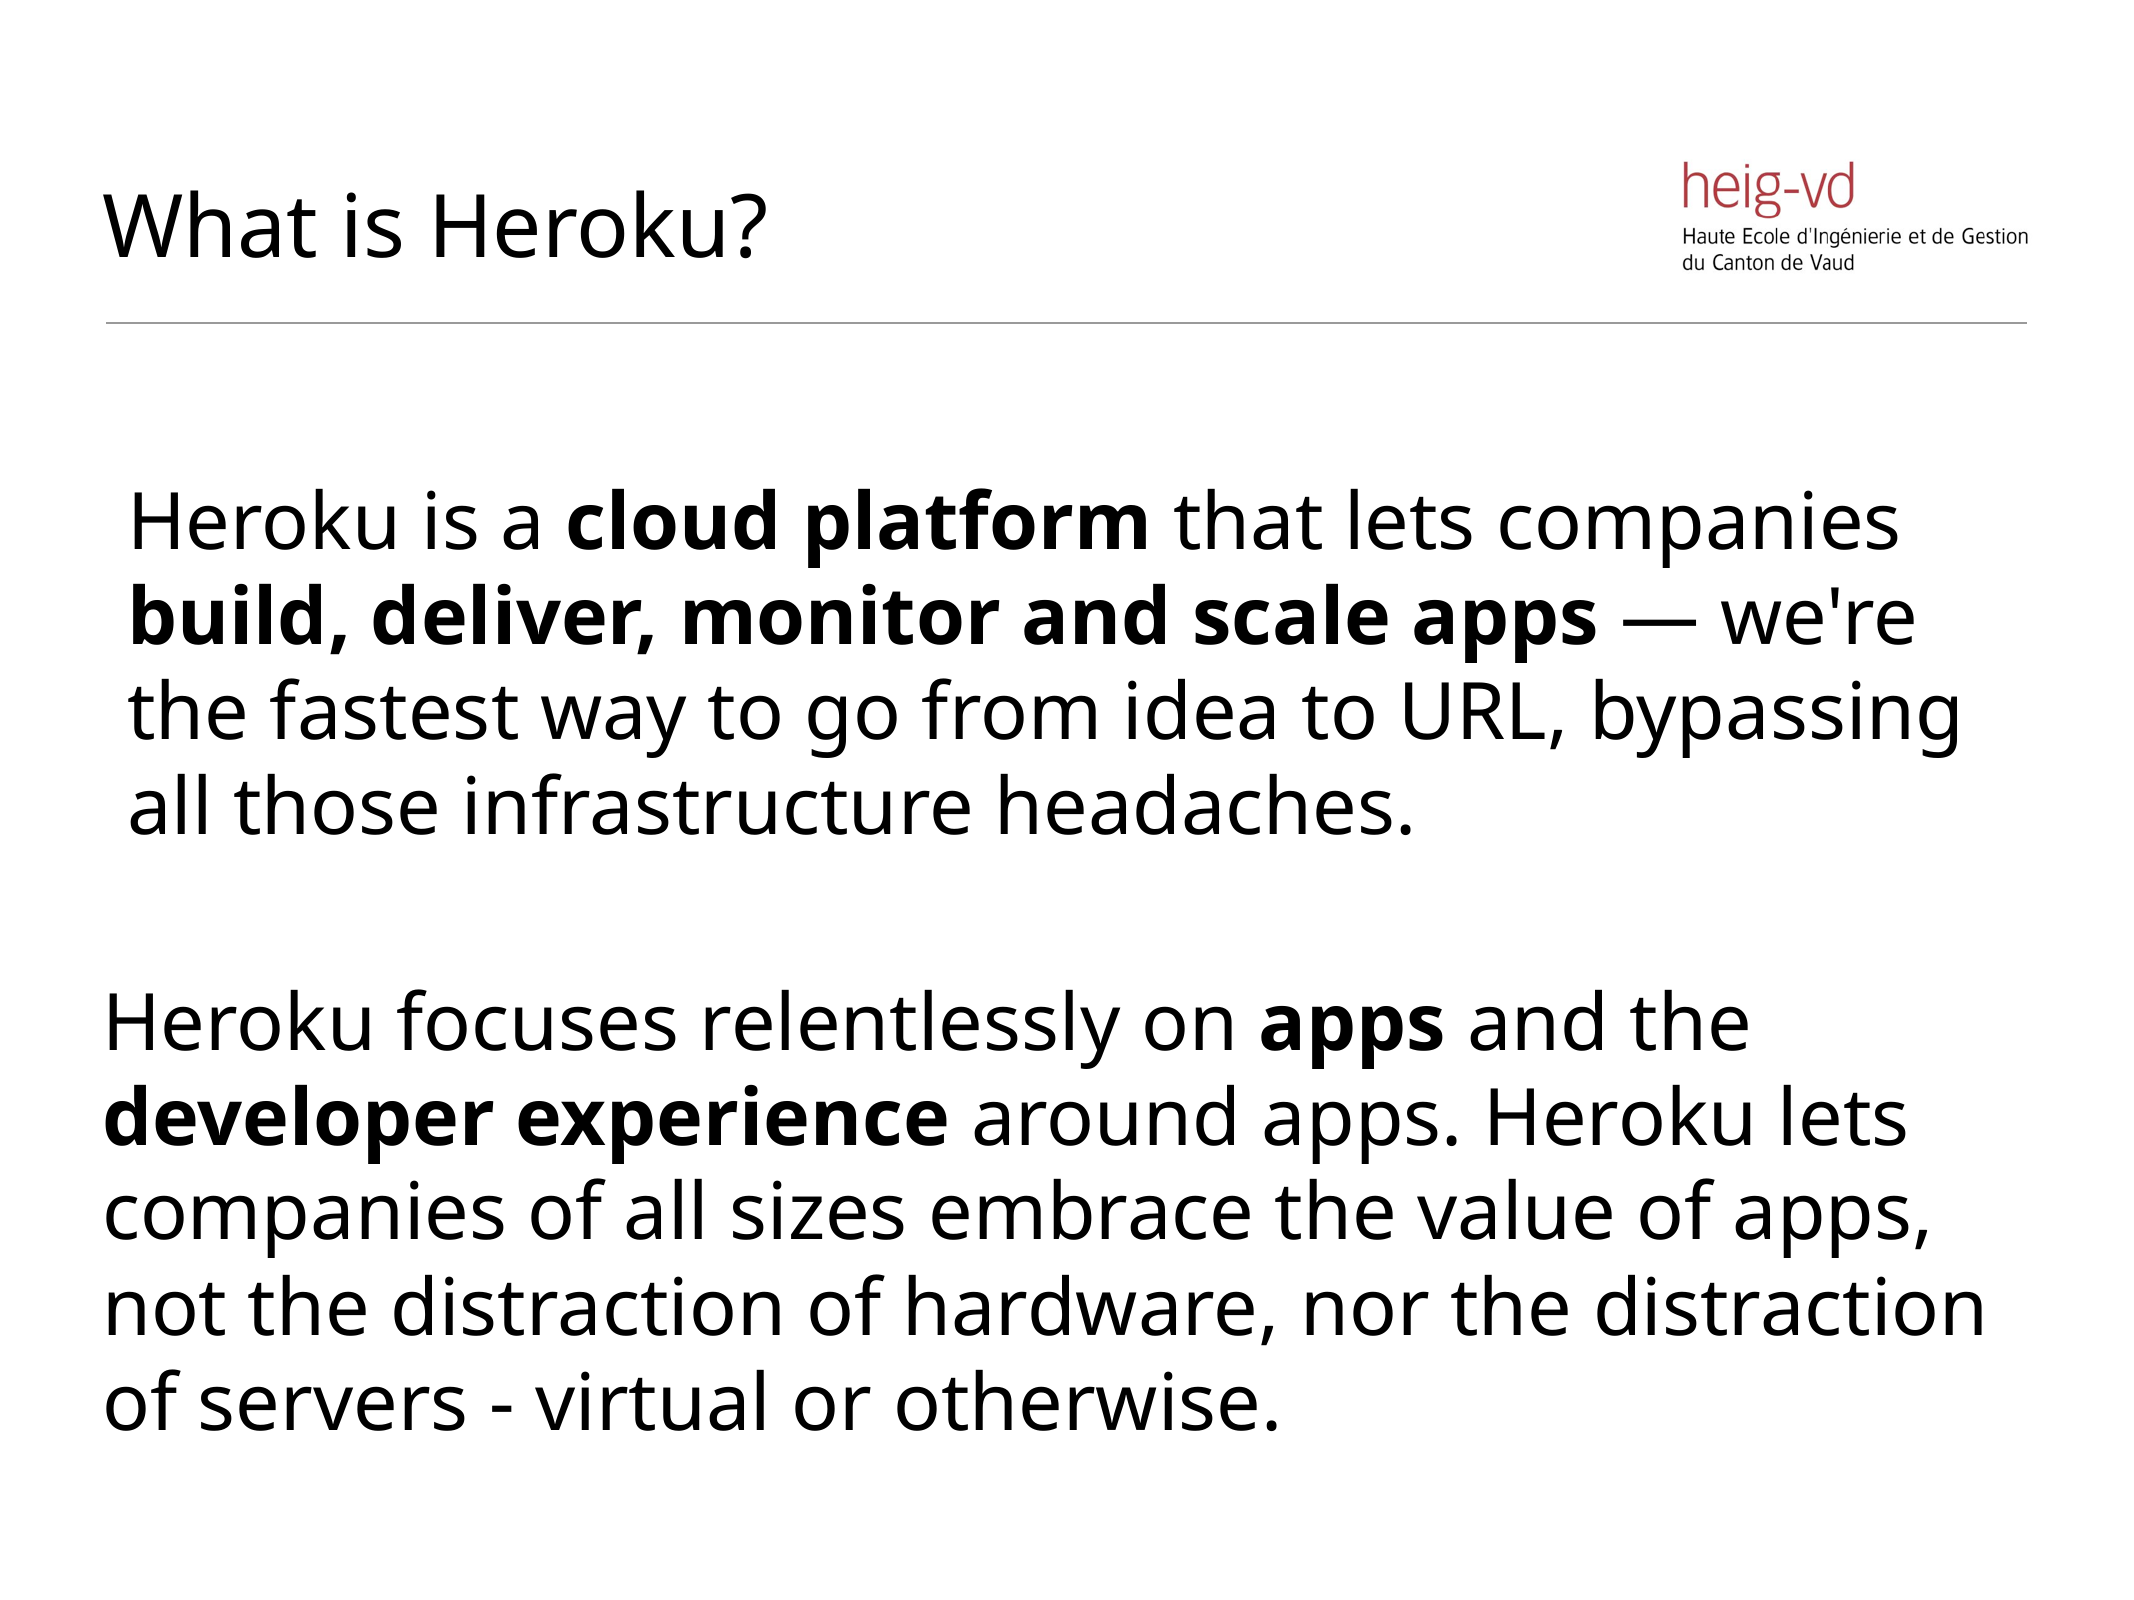

# What is Heroku?
Heroku is a cloud platform that lets companies build, deliver, monitor and scale apps — we're the fastest way to go from idea to URL, bypassing all those infrastructure headaches.
Heroku focuses relentlessly on apps and the developer experience around apps. Heroku lets companies of all sizes embrace the value of apps, not the distraction of hardware, nor the distraction of servers - virtual or otherwise.